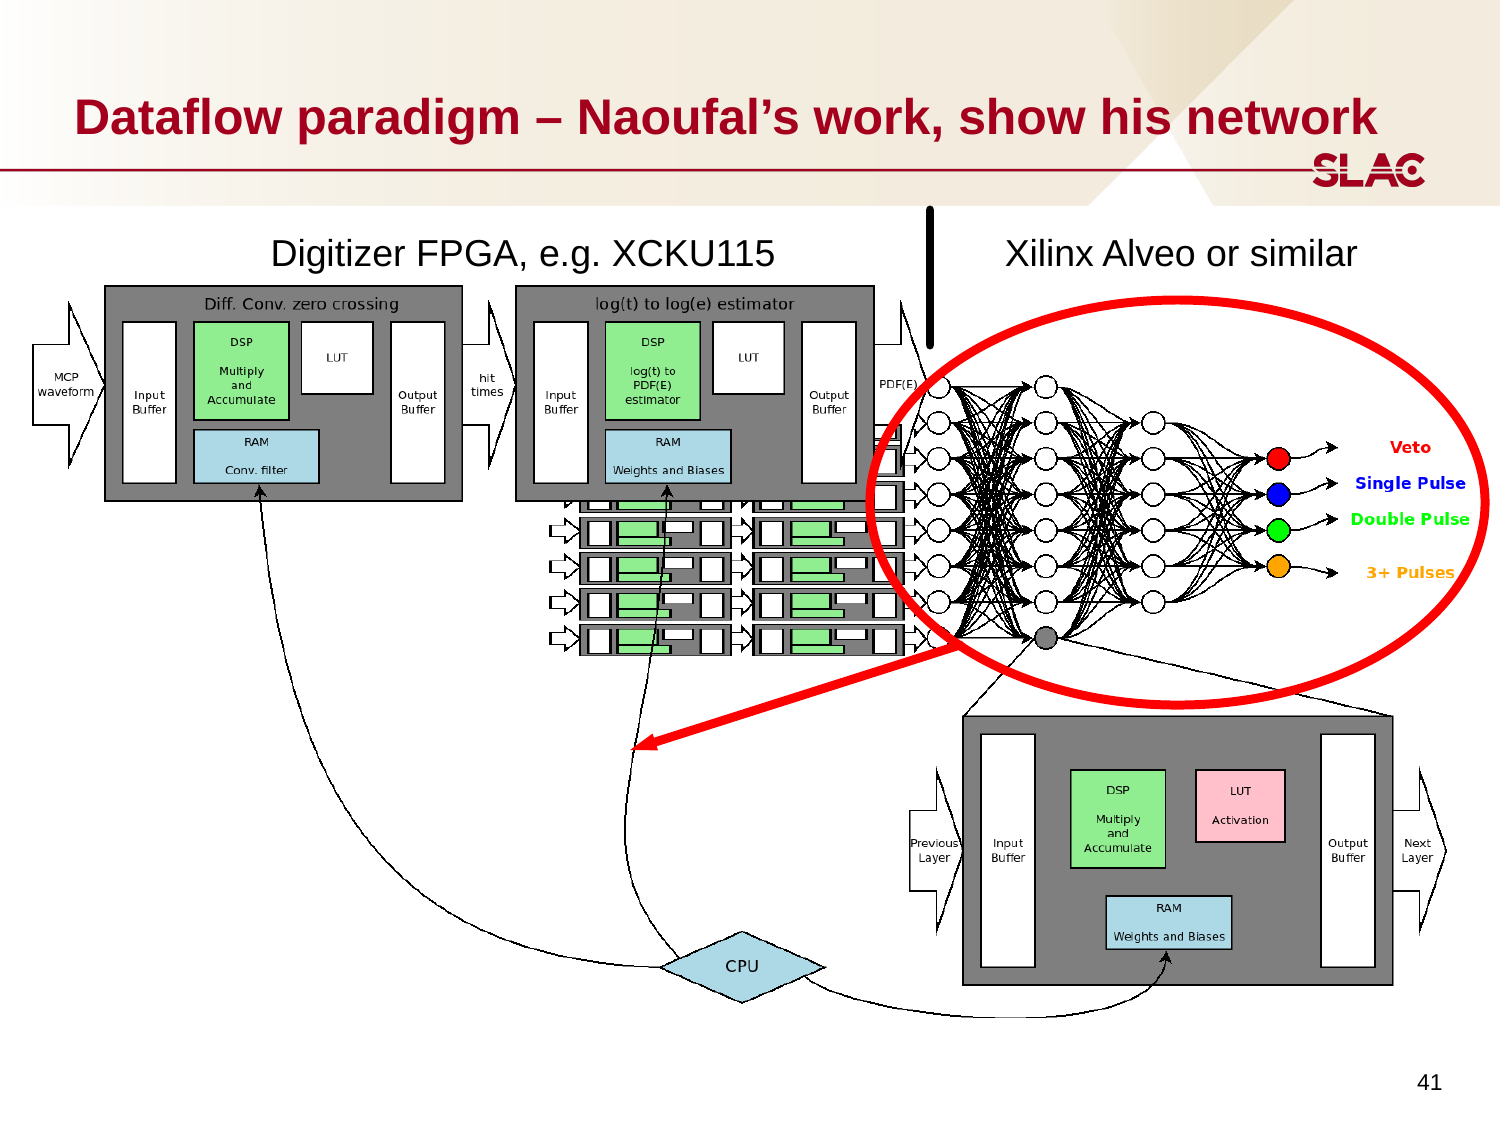

# Dataflow paradigm – Naoufal’s work, show his network
Digitizer FPGA, e.g. XCKU115
Xilinx Alveo or similar